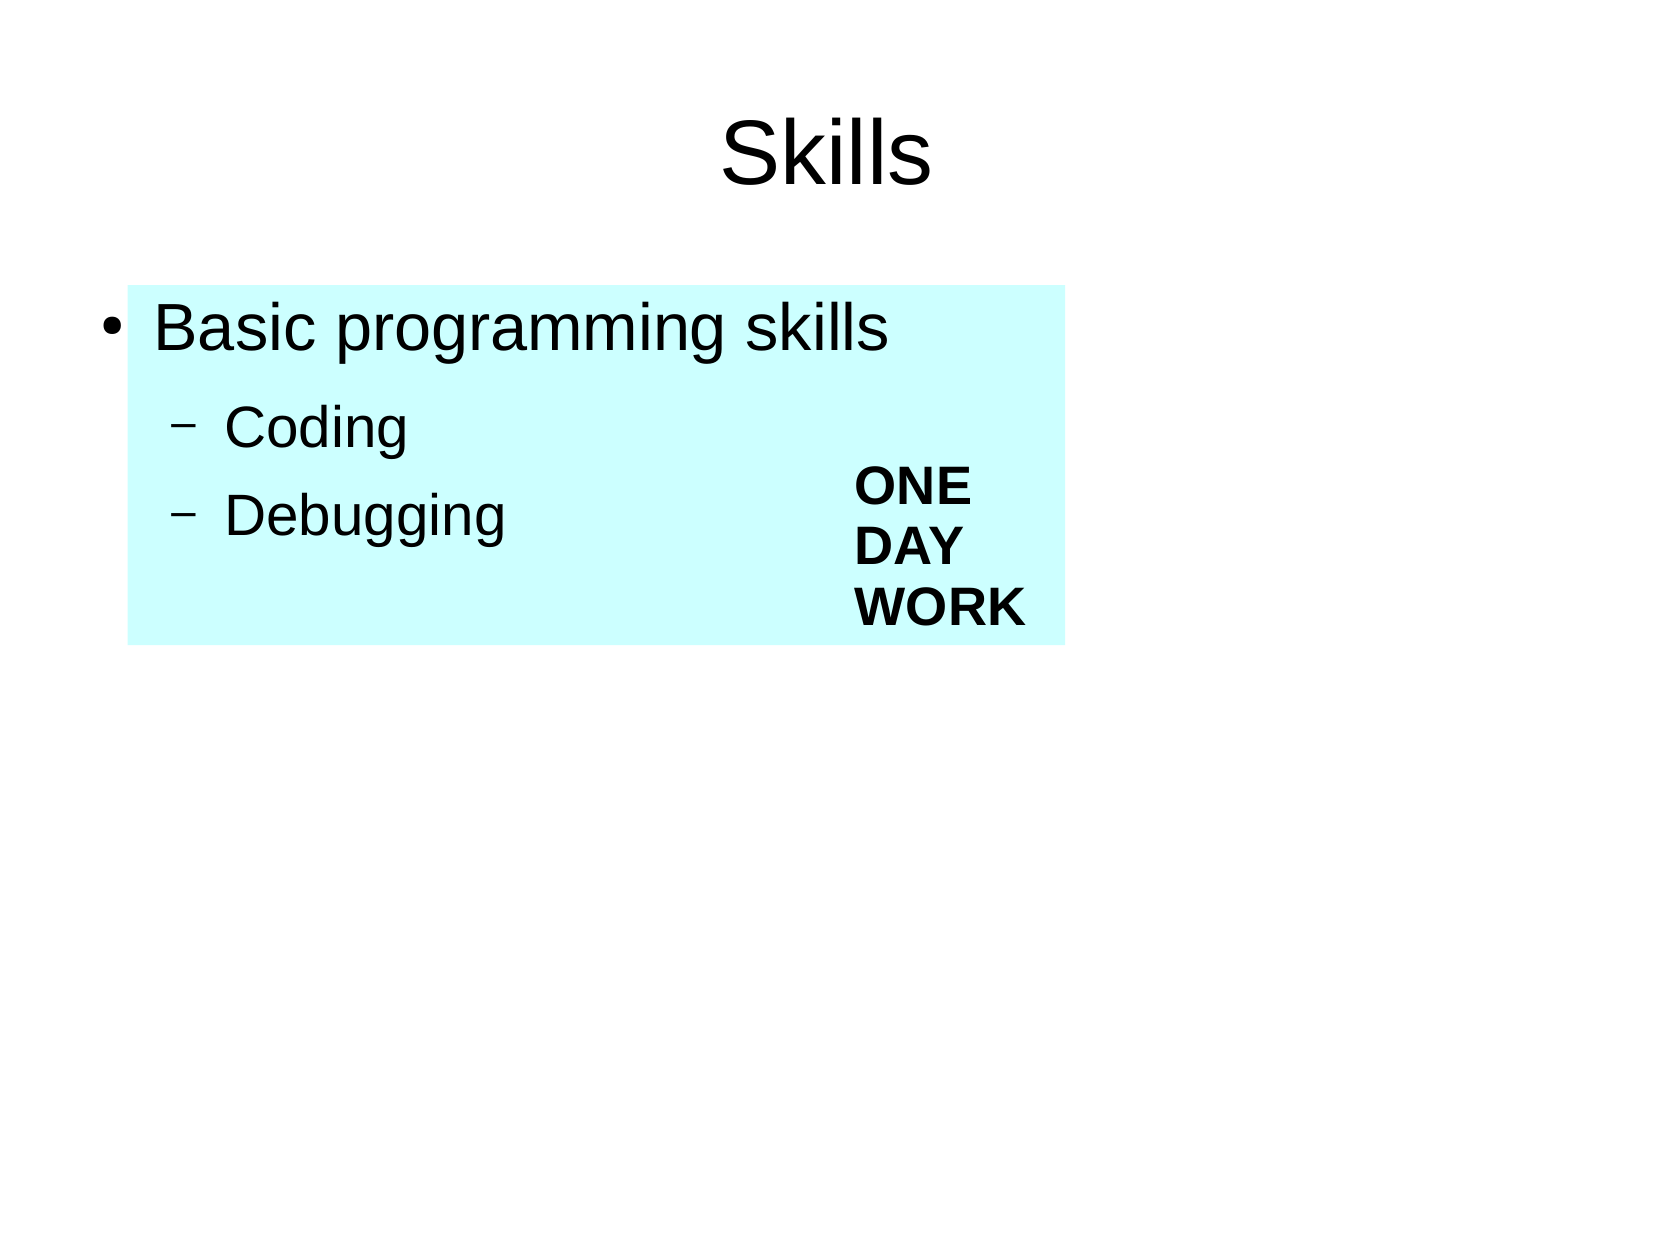

# Skills
Basic programming skills
Coding
Debugging
ONE
DAY
WORK